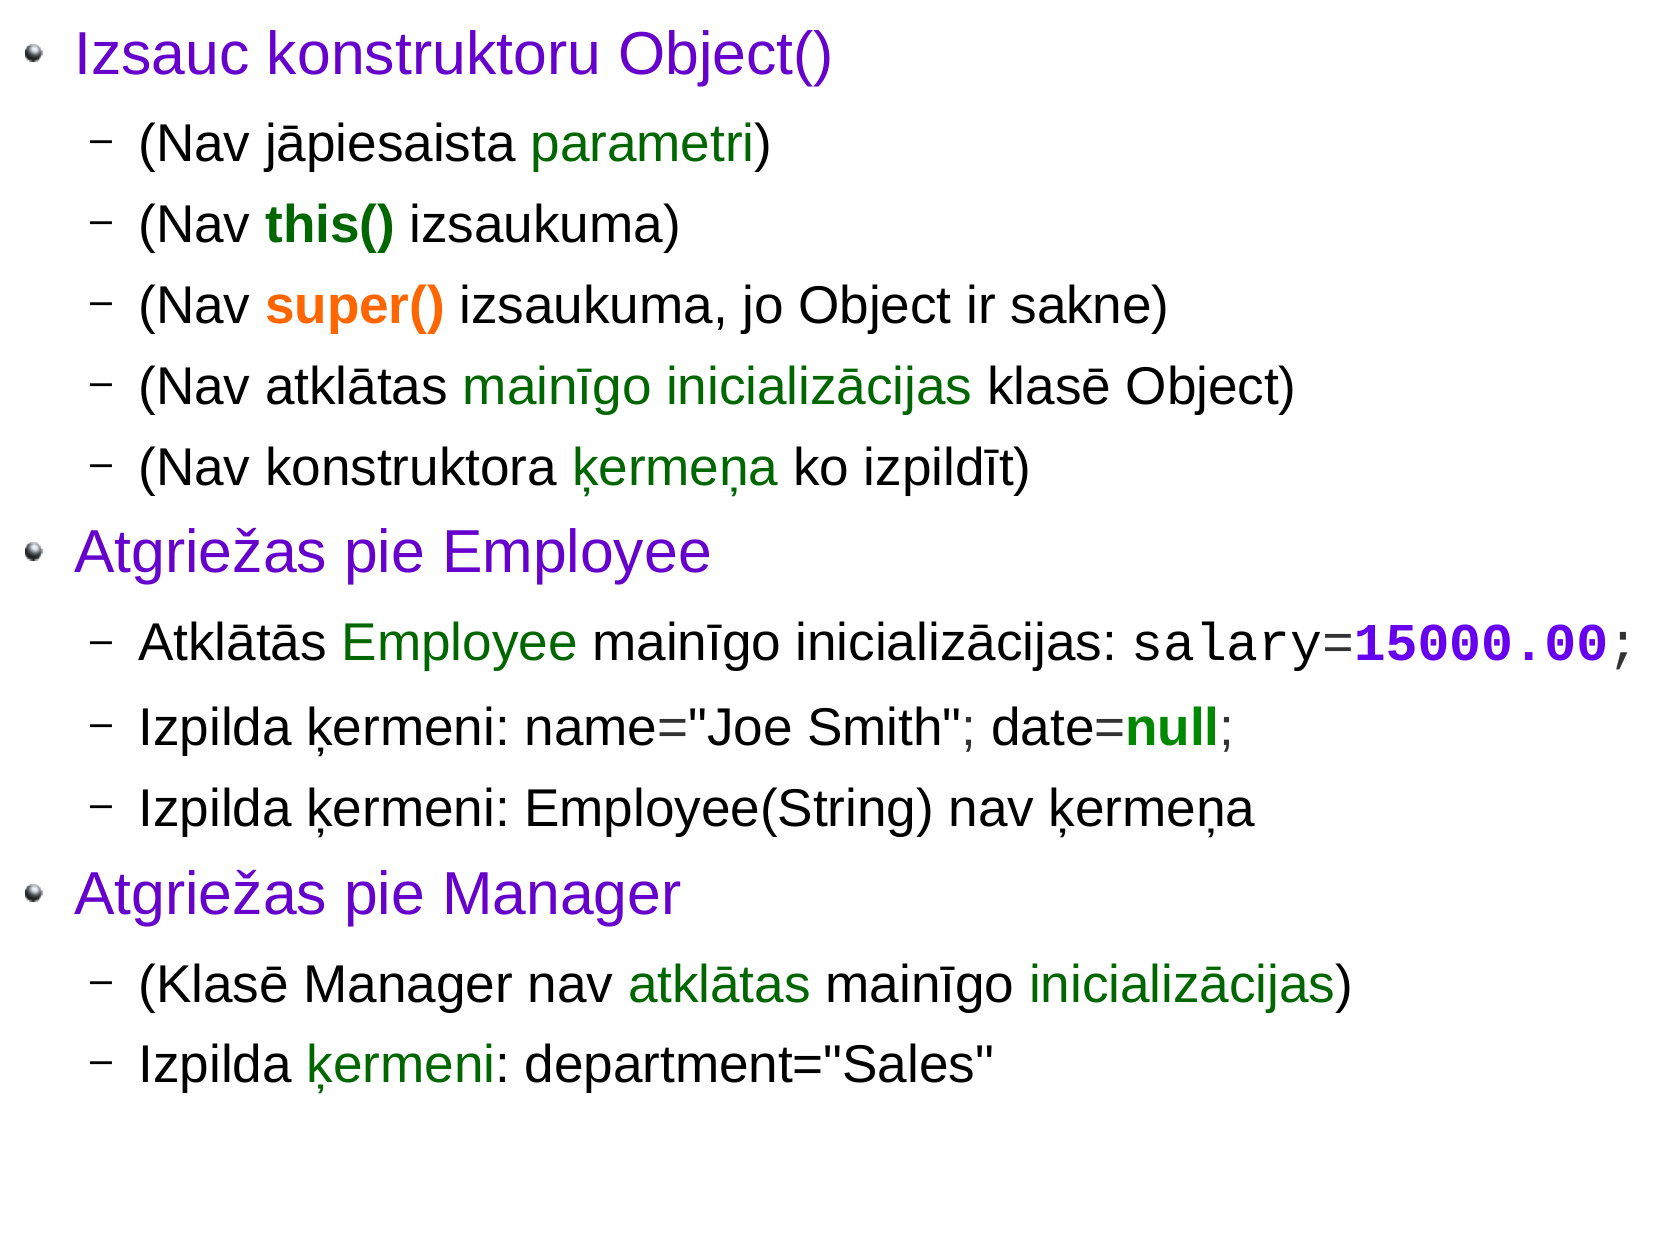

# Izsauc konstruktoru Object()
(Nav jāpiesaista parametri)
(Nav this() izsaukuma)
(Nav super() izsaukuma, jo Object ir sakne)
(Nav atklātas mainīgo inicializācijas klasē Object)
(Nav konstruktora ķermeņa ko izpildīt)
Atgriežas pie Employee
Atklātās Employee mainīgo inicializācijas: salary=15000.00;
Izpilda ķermeni: name="Joe Smith"; date=null;
Izpilda ķermeni: Employee(String) nav ķermeņa
Atgriežas pie Manager
(Klasē Manager nav atklātas mainīgo inicializācijas)
Izpilda ķermeni: department="Sales"